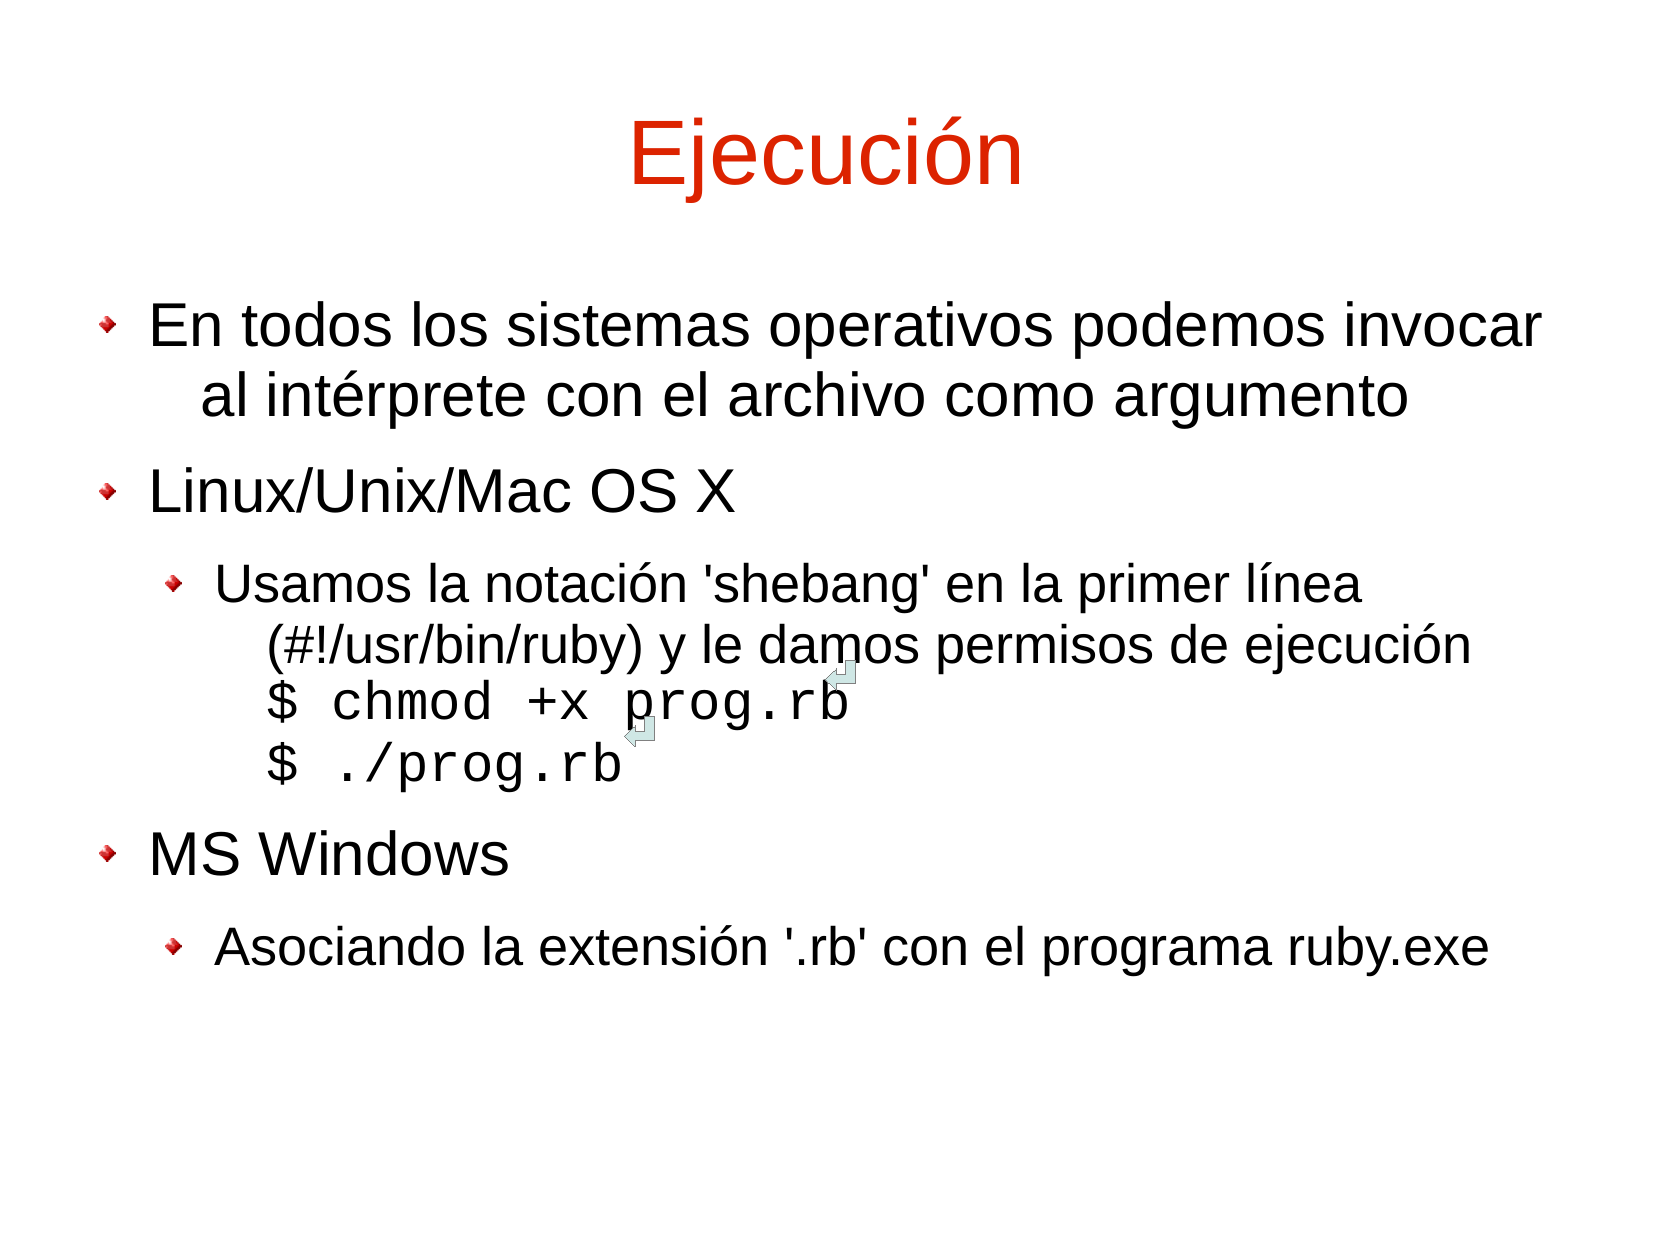

# Ejecución
En todos los sistemas operativos podemos invocar al intérprete con el archivo como argumento
Linux/Unix/Mac OS X
Usamos la notación 'shebang' en la primer línea (#!/usr/bin/ruby) y le damos permisos de ejecución
$ chmod +x prog.rb
$ ./prog.rb
MS Windows
Asociando la extensión '.rb' con el programa ruby.exe